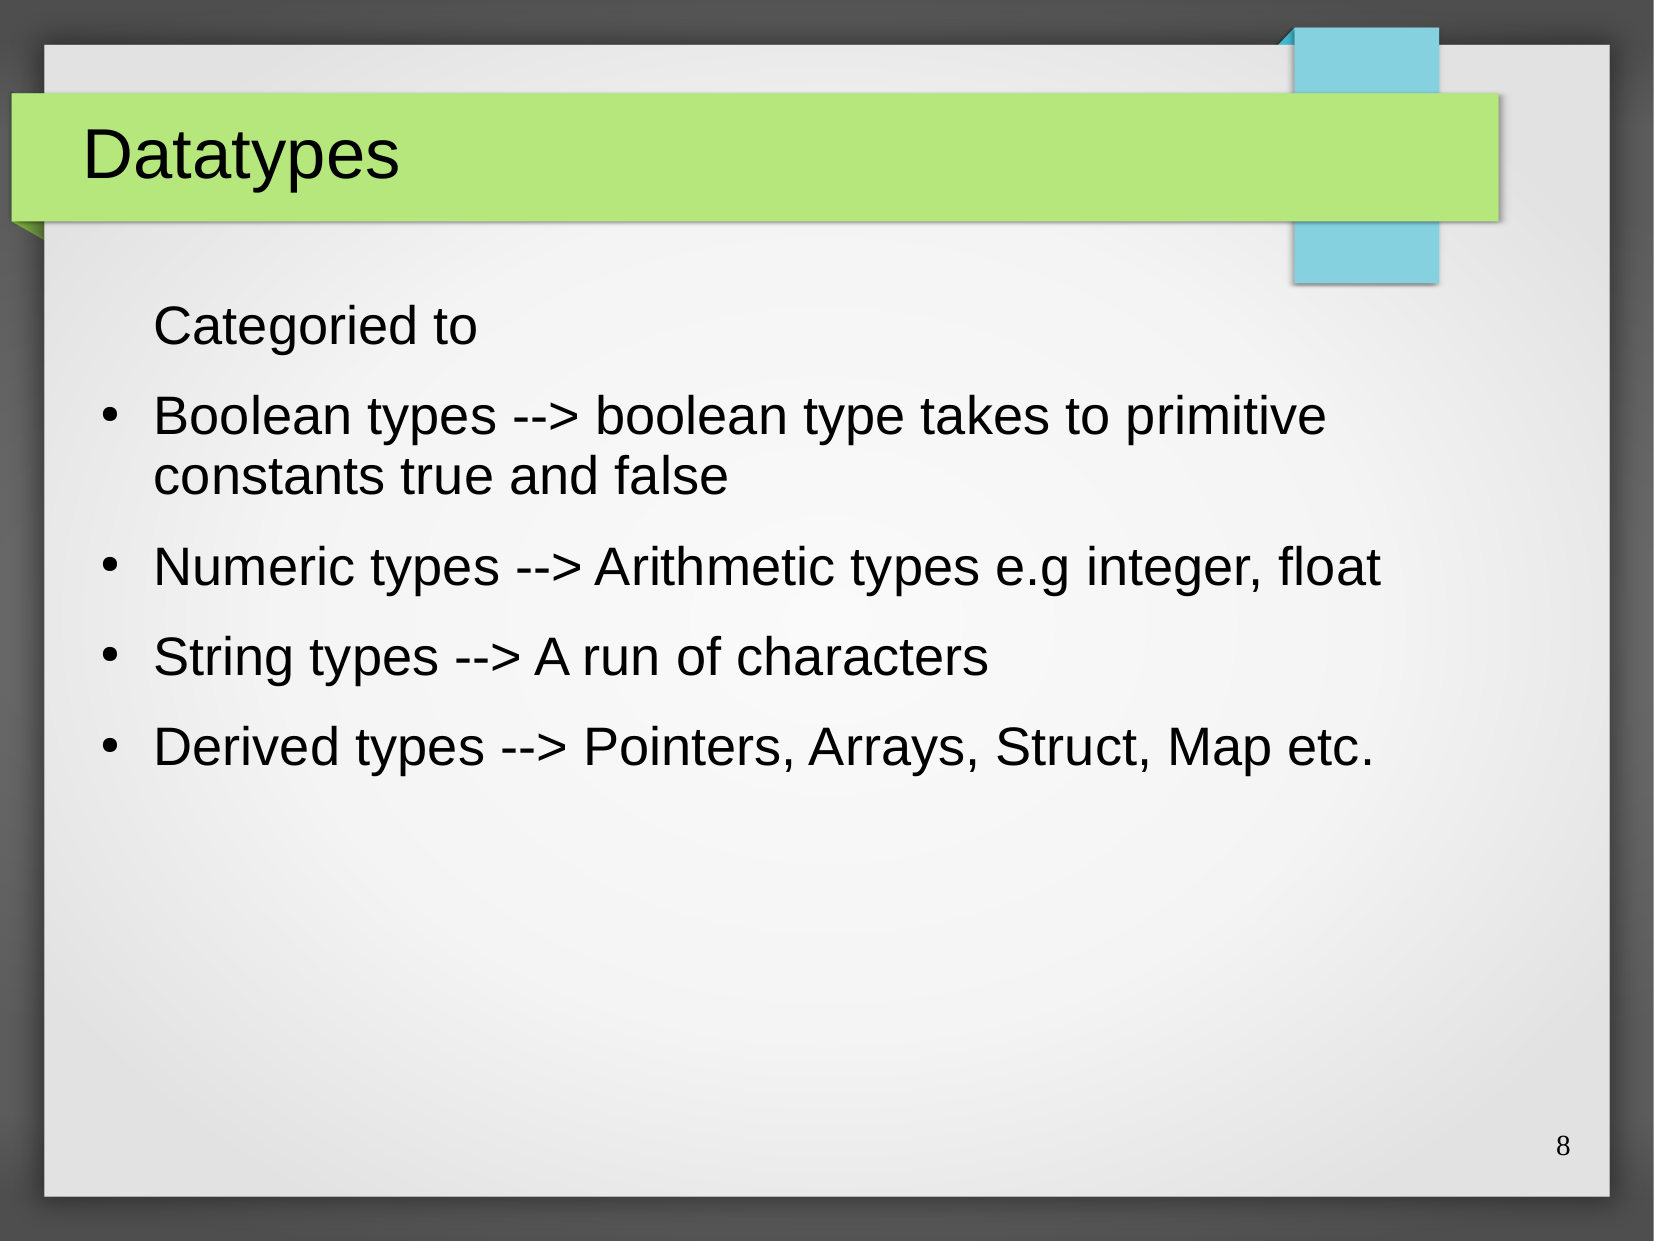

# Datatypes
Categoried to
Boolean types --> boolean type takes to primitive constants true and false
Numeric types --> Arithmetic types e.g integer, float
String types --> A run of characters
Derived types --> Pointers, Arrays, Struct, Map etc.
8